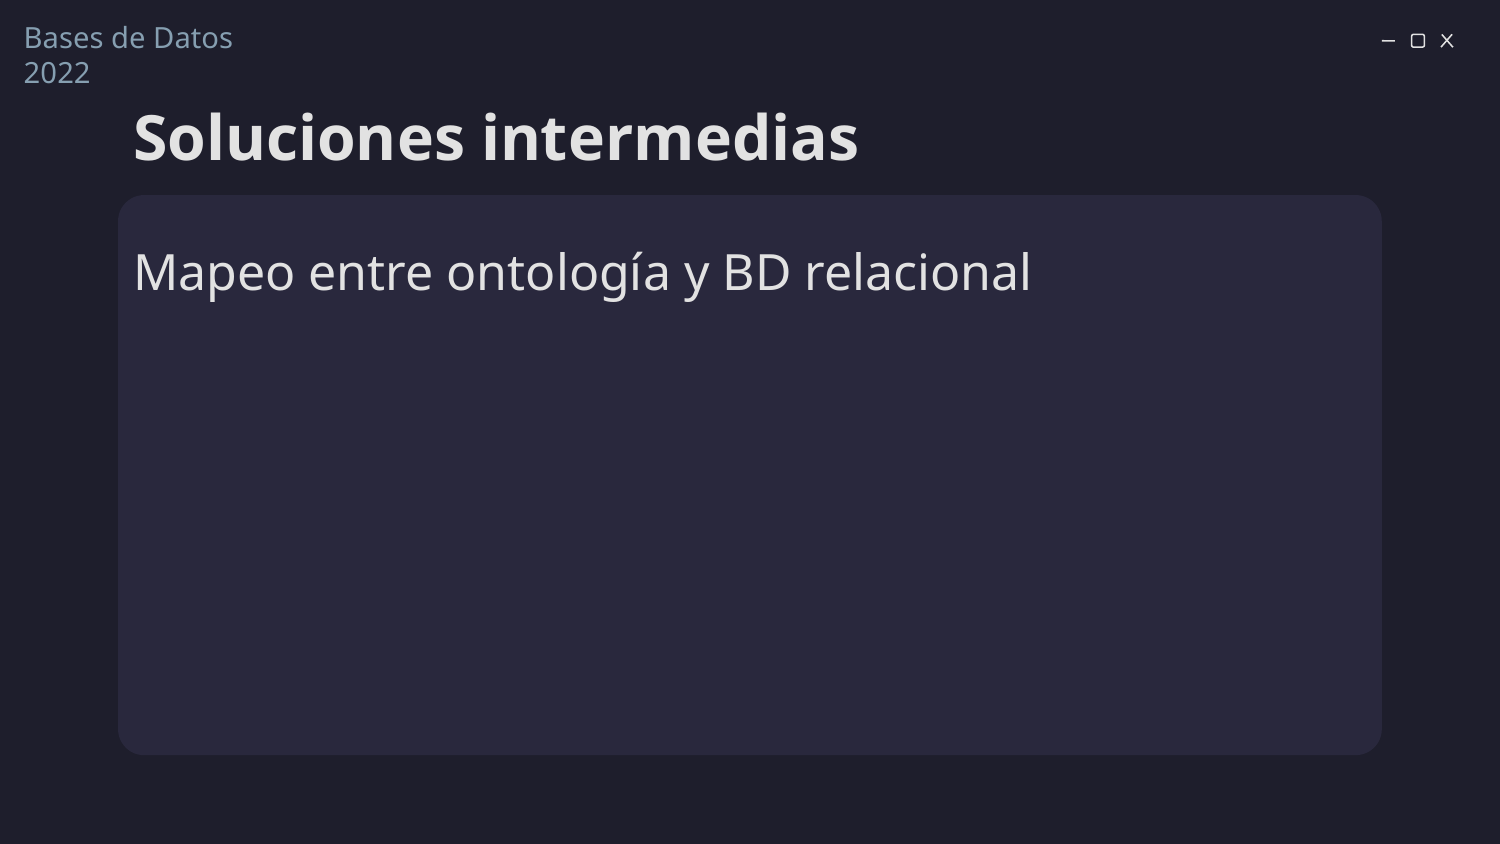

# Soluciones intermedias
Mapeo entre ontología y BD relacional